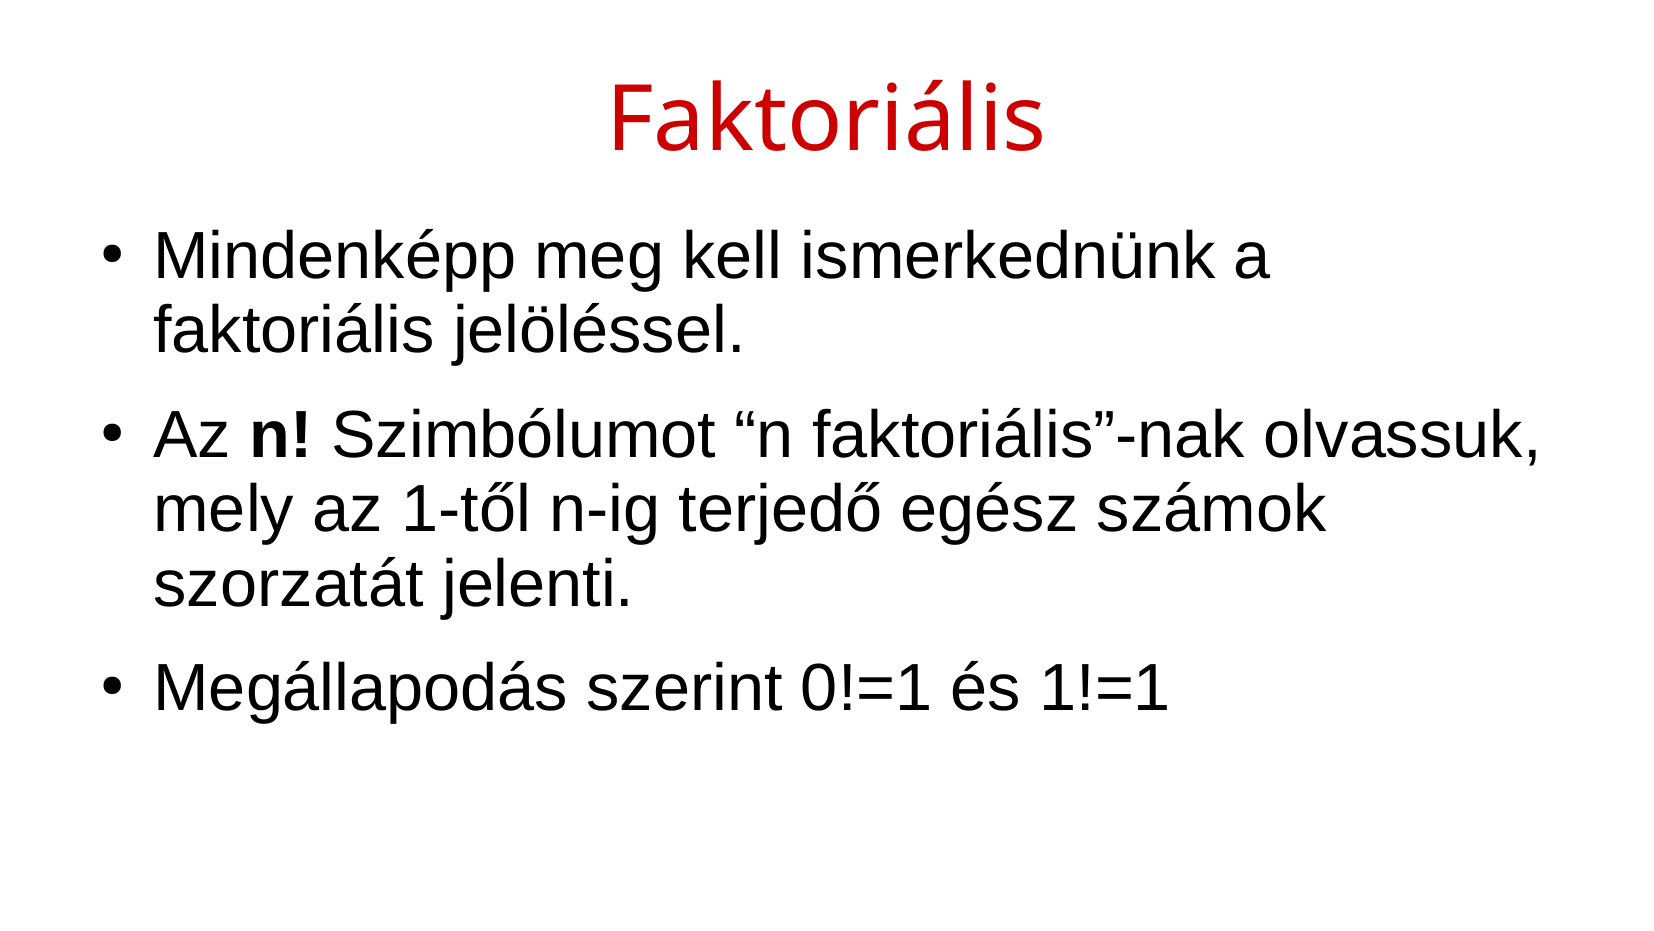

Faktoriális
# Mindenképp meg kell ismerkednünk a faktoriális jelöléssel.
Az n! Szimbólumot “n faktoriális”-nak olvassuk, mely az 1-től n-ig terjedő egész számok szorzatát jelenti.
Megállapodás szerint 0!=1 és 1!=1